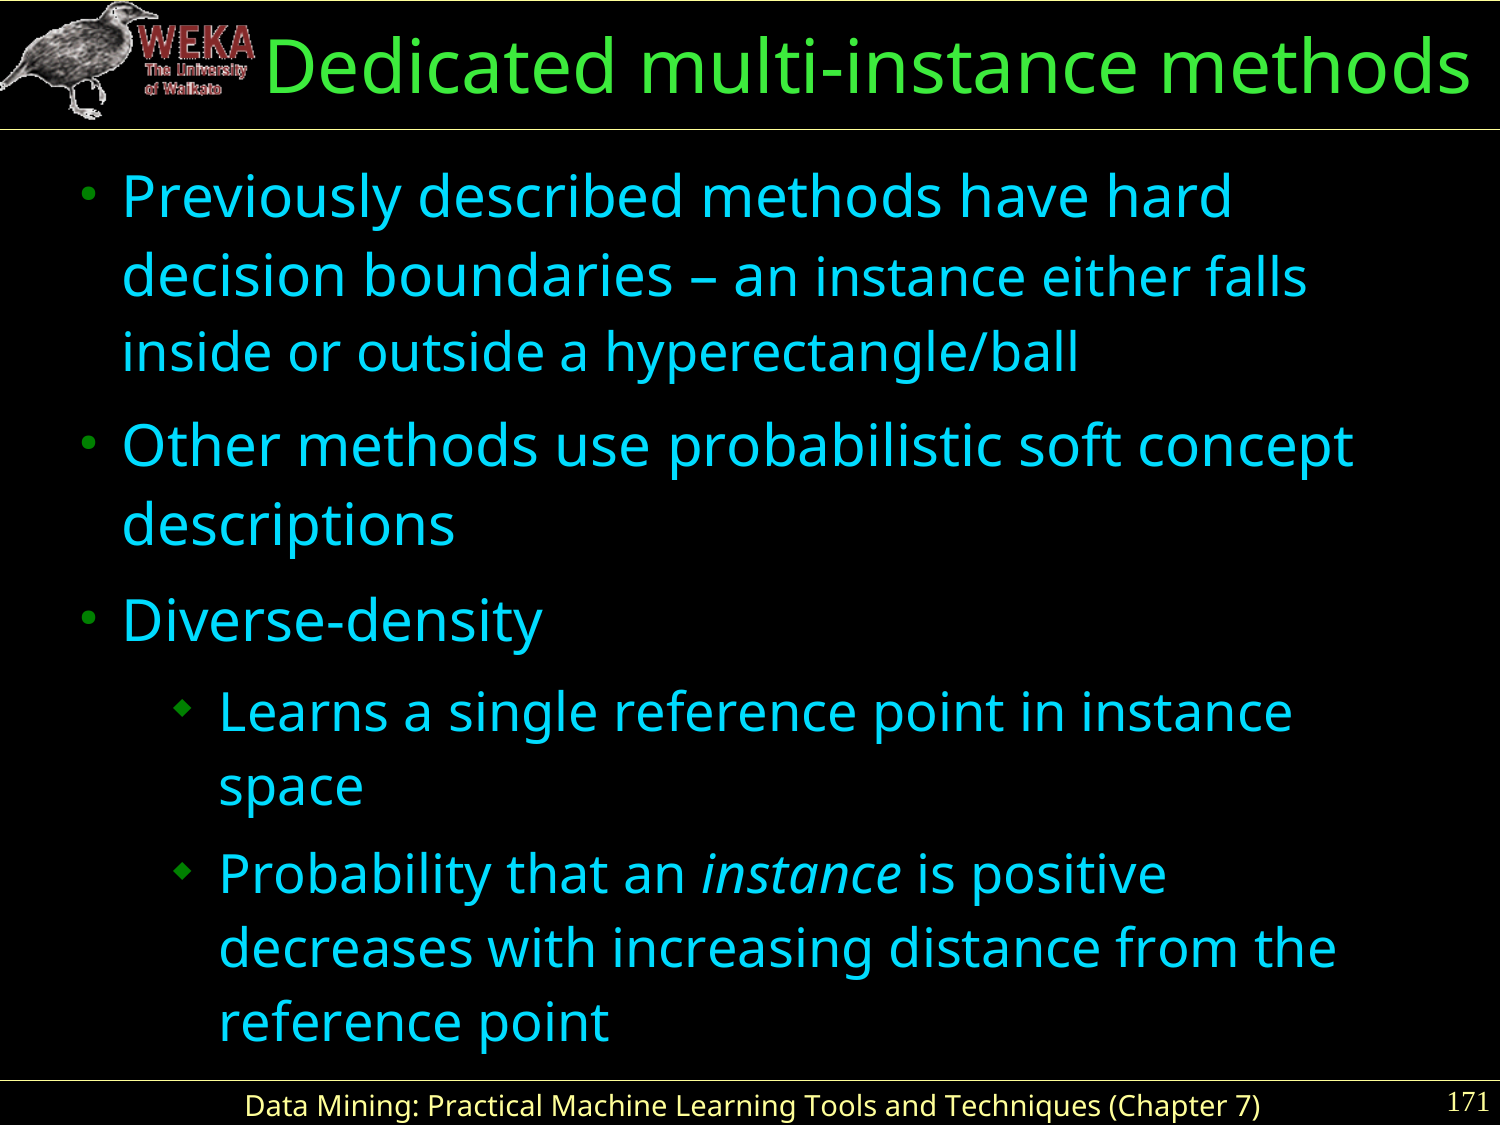

# Dedicated multi-instance methods
Previously described methods have hard decision boundaries – an instance either falls inside or outside a hyperectangle/ball
Other methods use probabilistic soft concept descriptions
Diverse-density
Learns a single reference point in instance space
Probability that an instance is positive decreases with increasing distance from the reference point
Data Mining: Practical Machine Learning Tools and Techniques (Chapter 7)
171